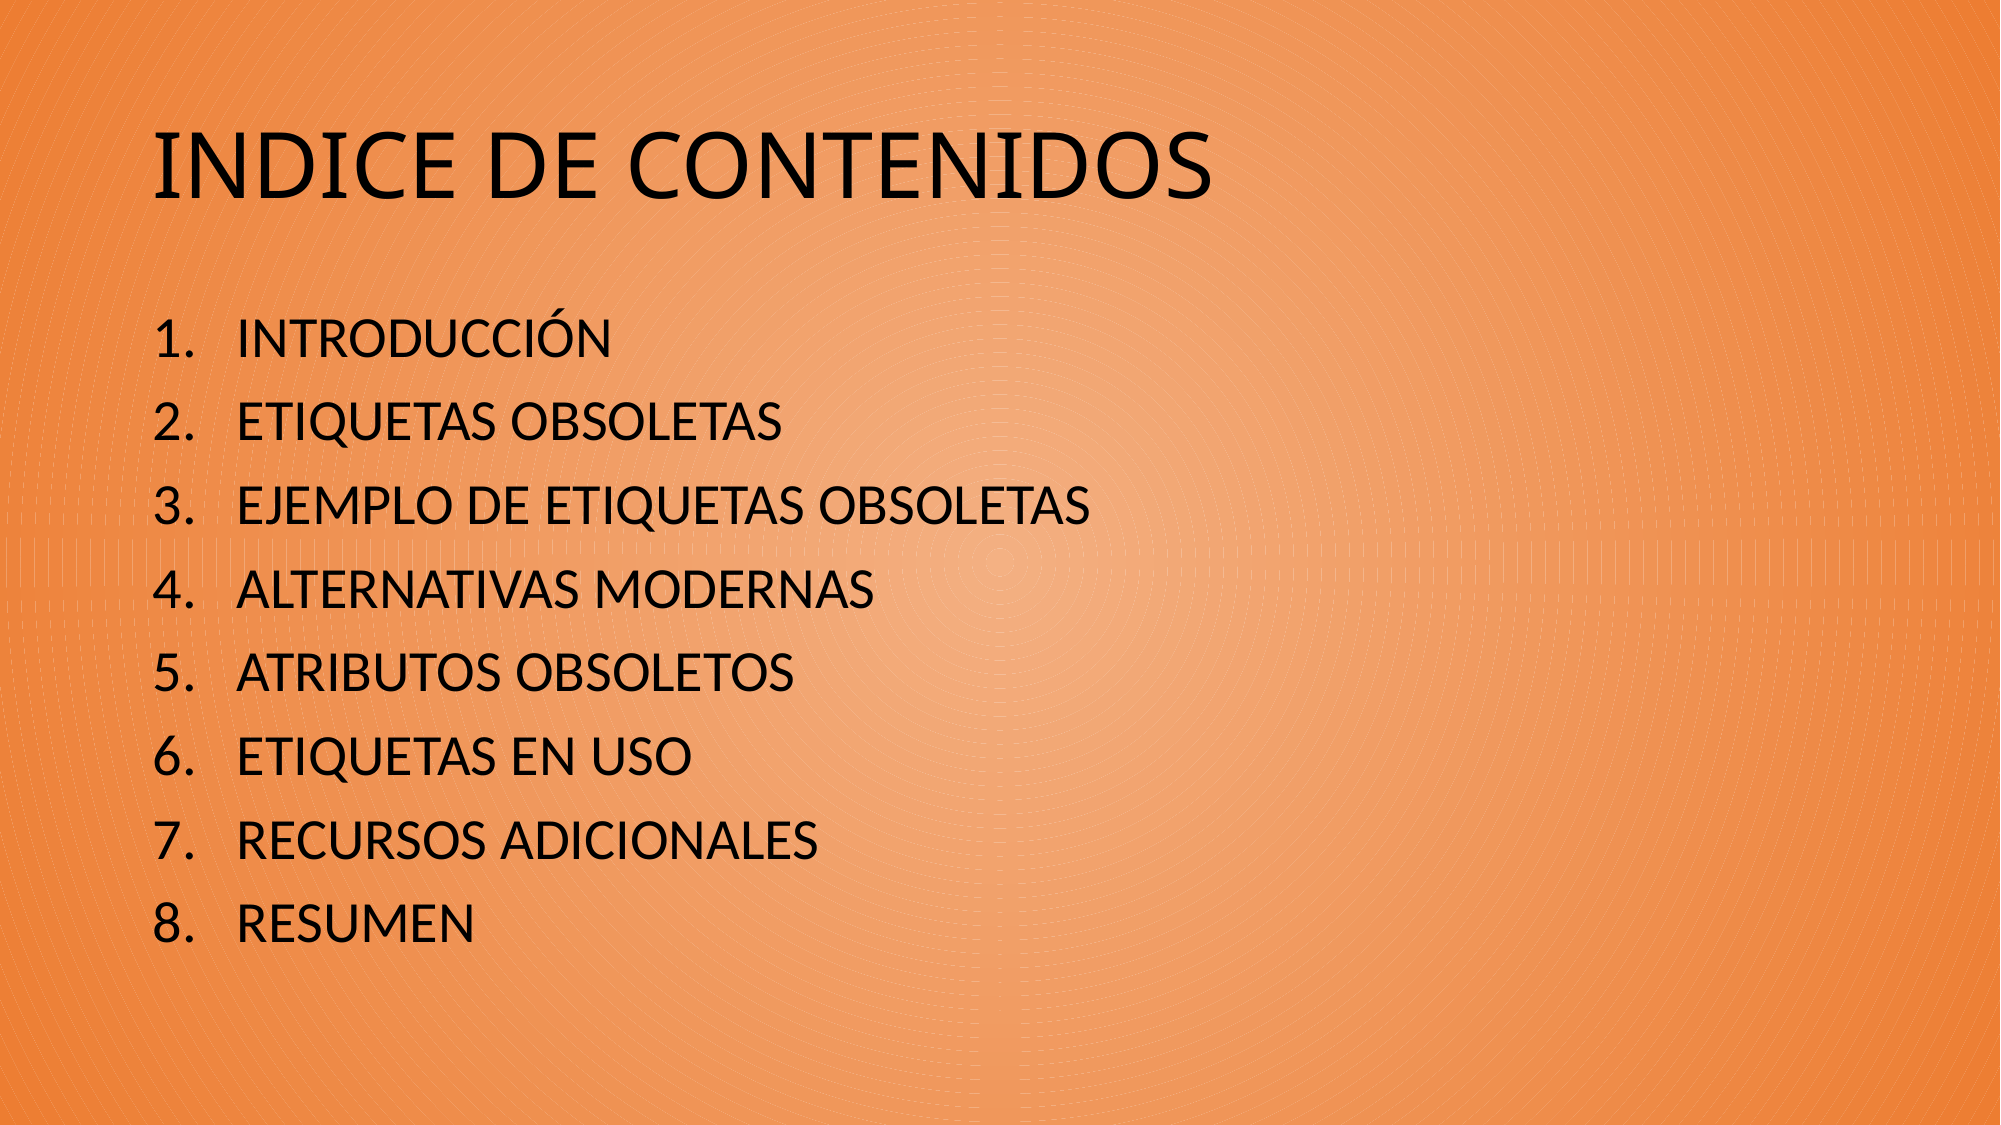

# INDICE DE CONTENIDOS
INTRODUCCIÓN
ETIQUETAS OBSOLETAS
EJEMPLO DE ETIQUETAS OBSOLETAS
ALTERNATIVAS MODERNAS
ATRIBUTOS OBSOLETOS
ETIQUETAS EN USO
RECURSOS ADICIONALES
RESUMEN